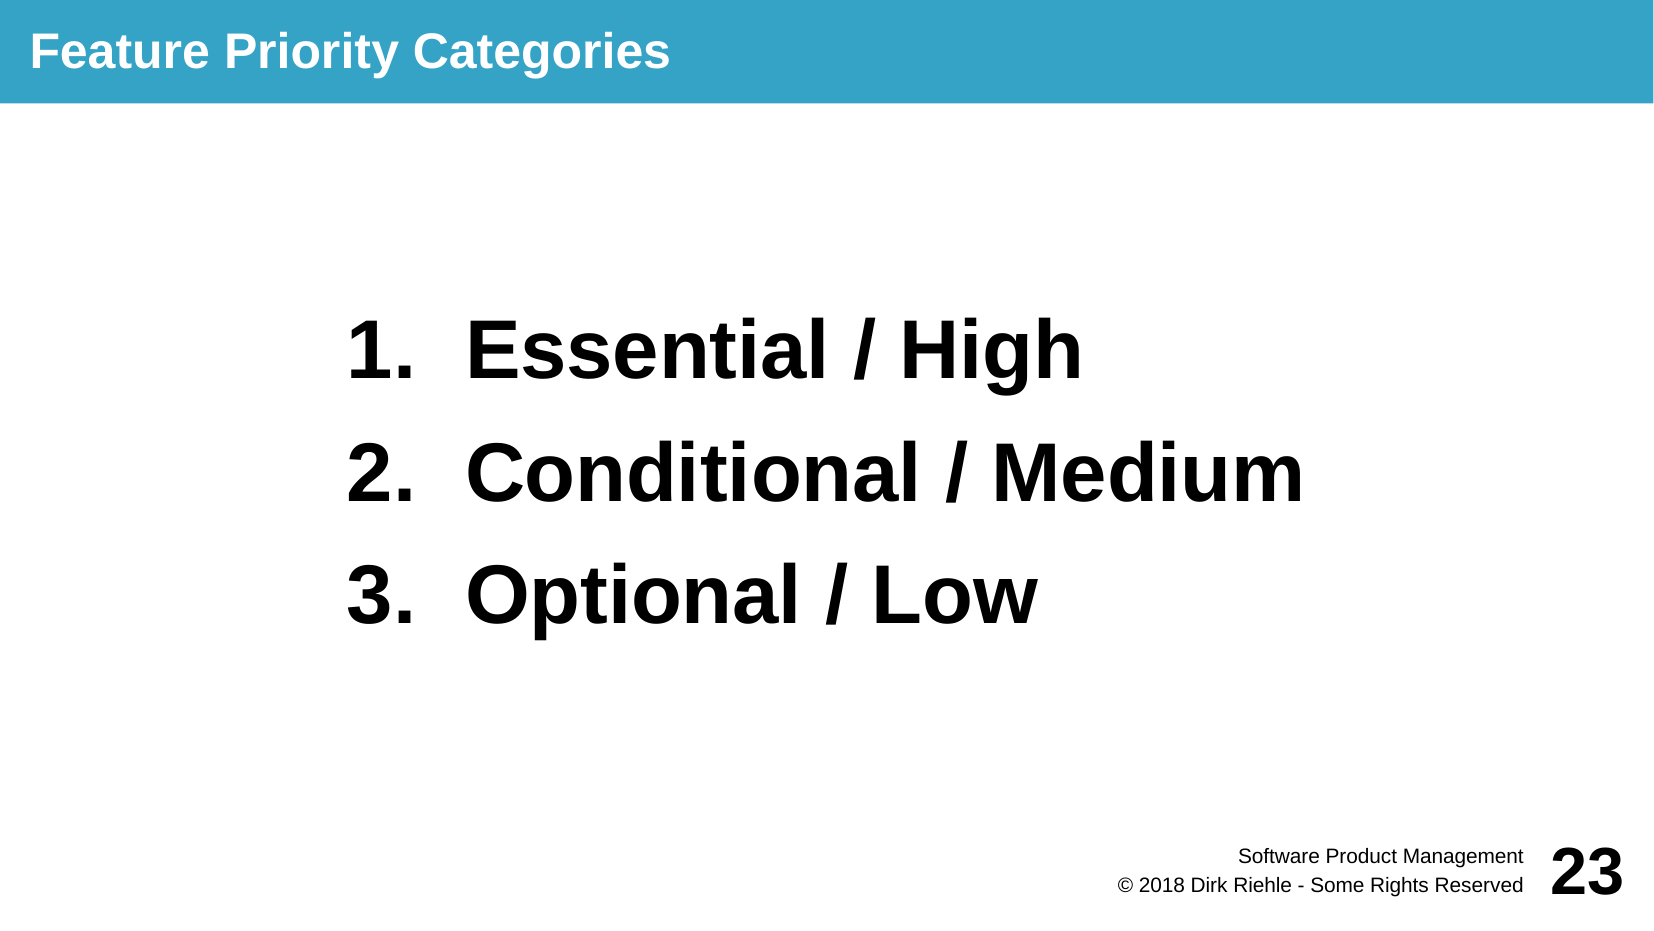

# Feature Priority Categories
Essential / High
Conditional / Medium
Optional / Low
Software Product Management
23
© 2018 Dirk Riehle - Some Rights Reserved